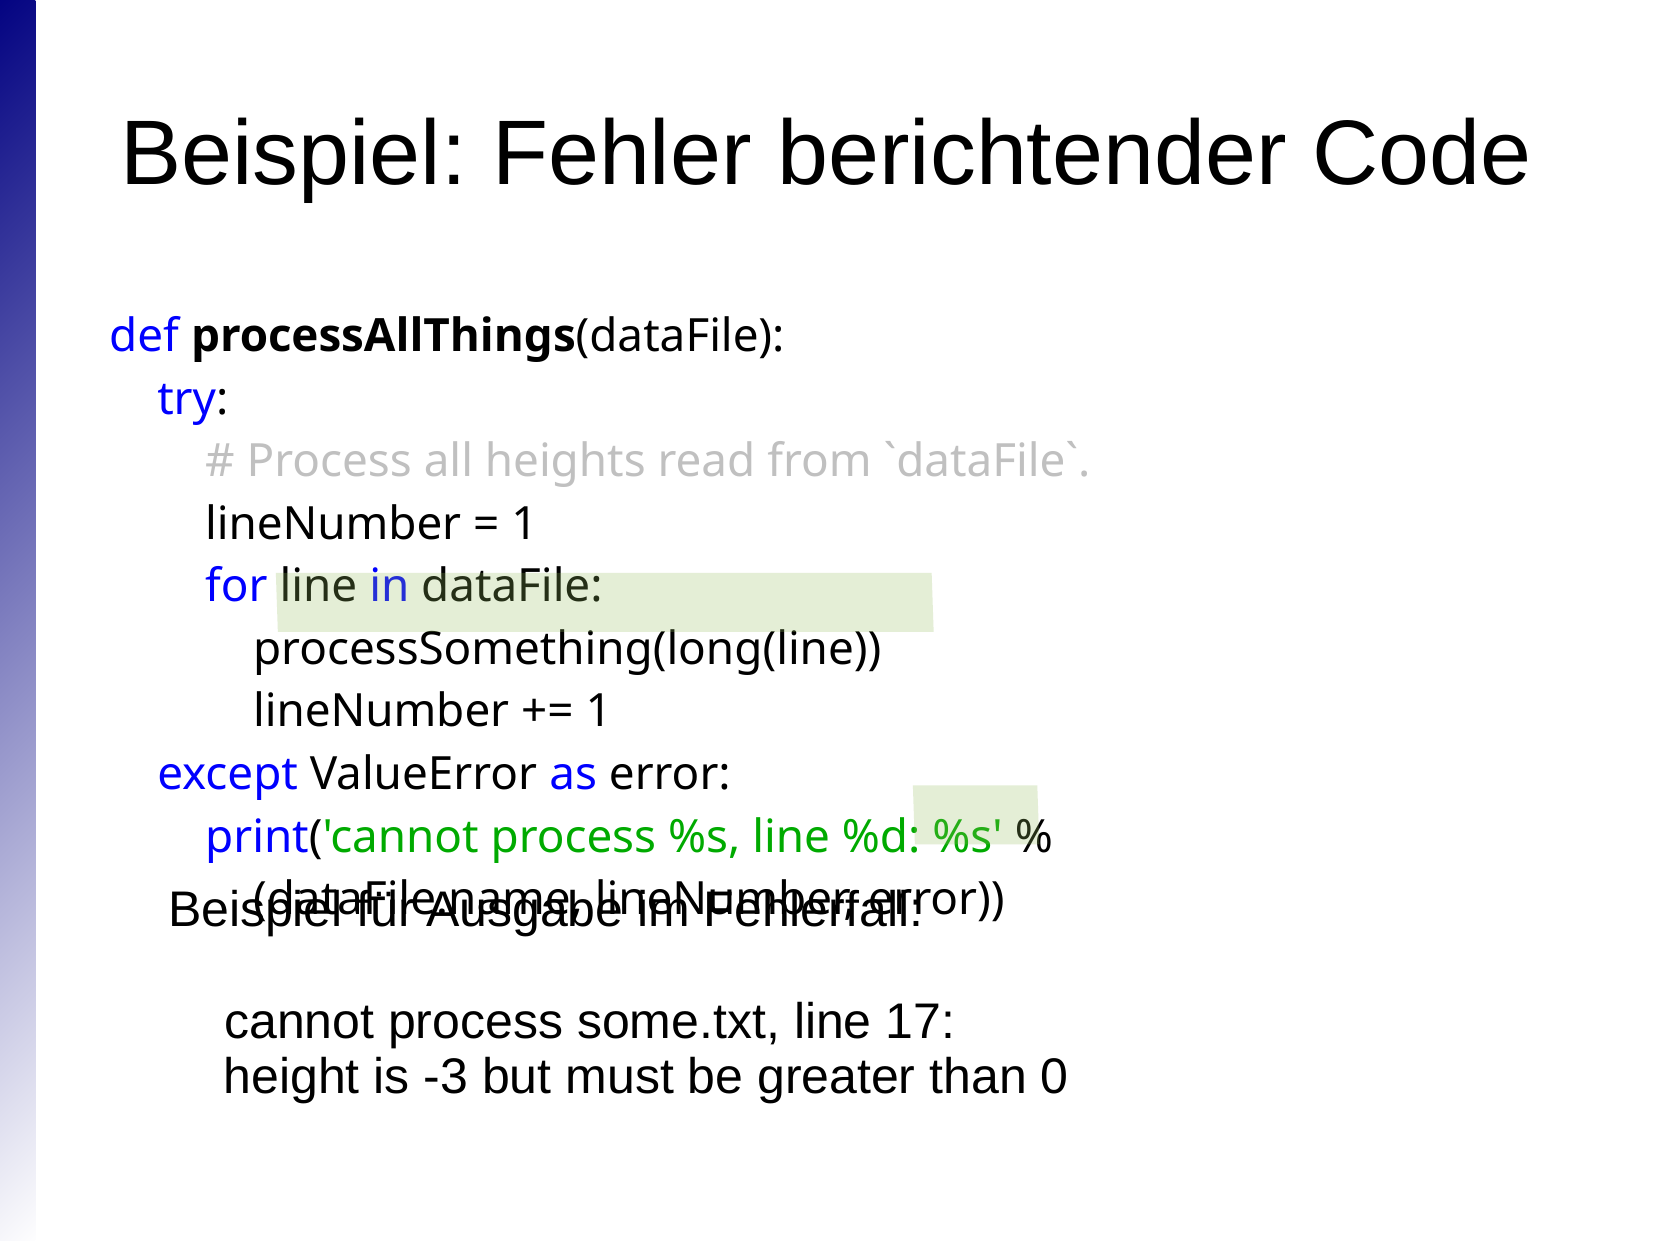

# Beispiel: Fehler berichtender Code
def processAllThings(dataFile):
 try:
 # Process all heights read from `dataFile`.
 lineNumber = 1
 for line in dataFile:
 processSomething(long(line))
 lineNumber += 1
 except ValueError as error:
 print('cannot process %s, line %d: %s' %
 (dataFile.name, lineNumber, error))
Beispiel für Ausgabe im Fehlerfall:
 cannot process some.txt, line 17:
 height is -3 but must be greater than 0